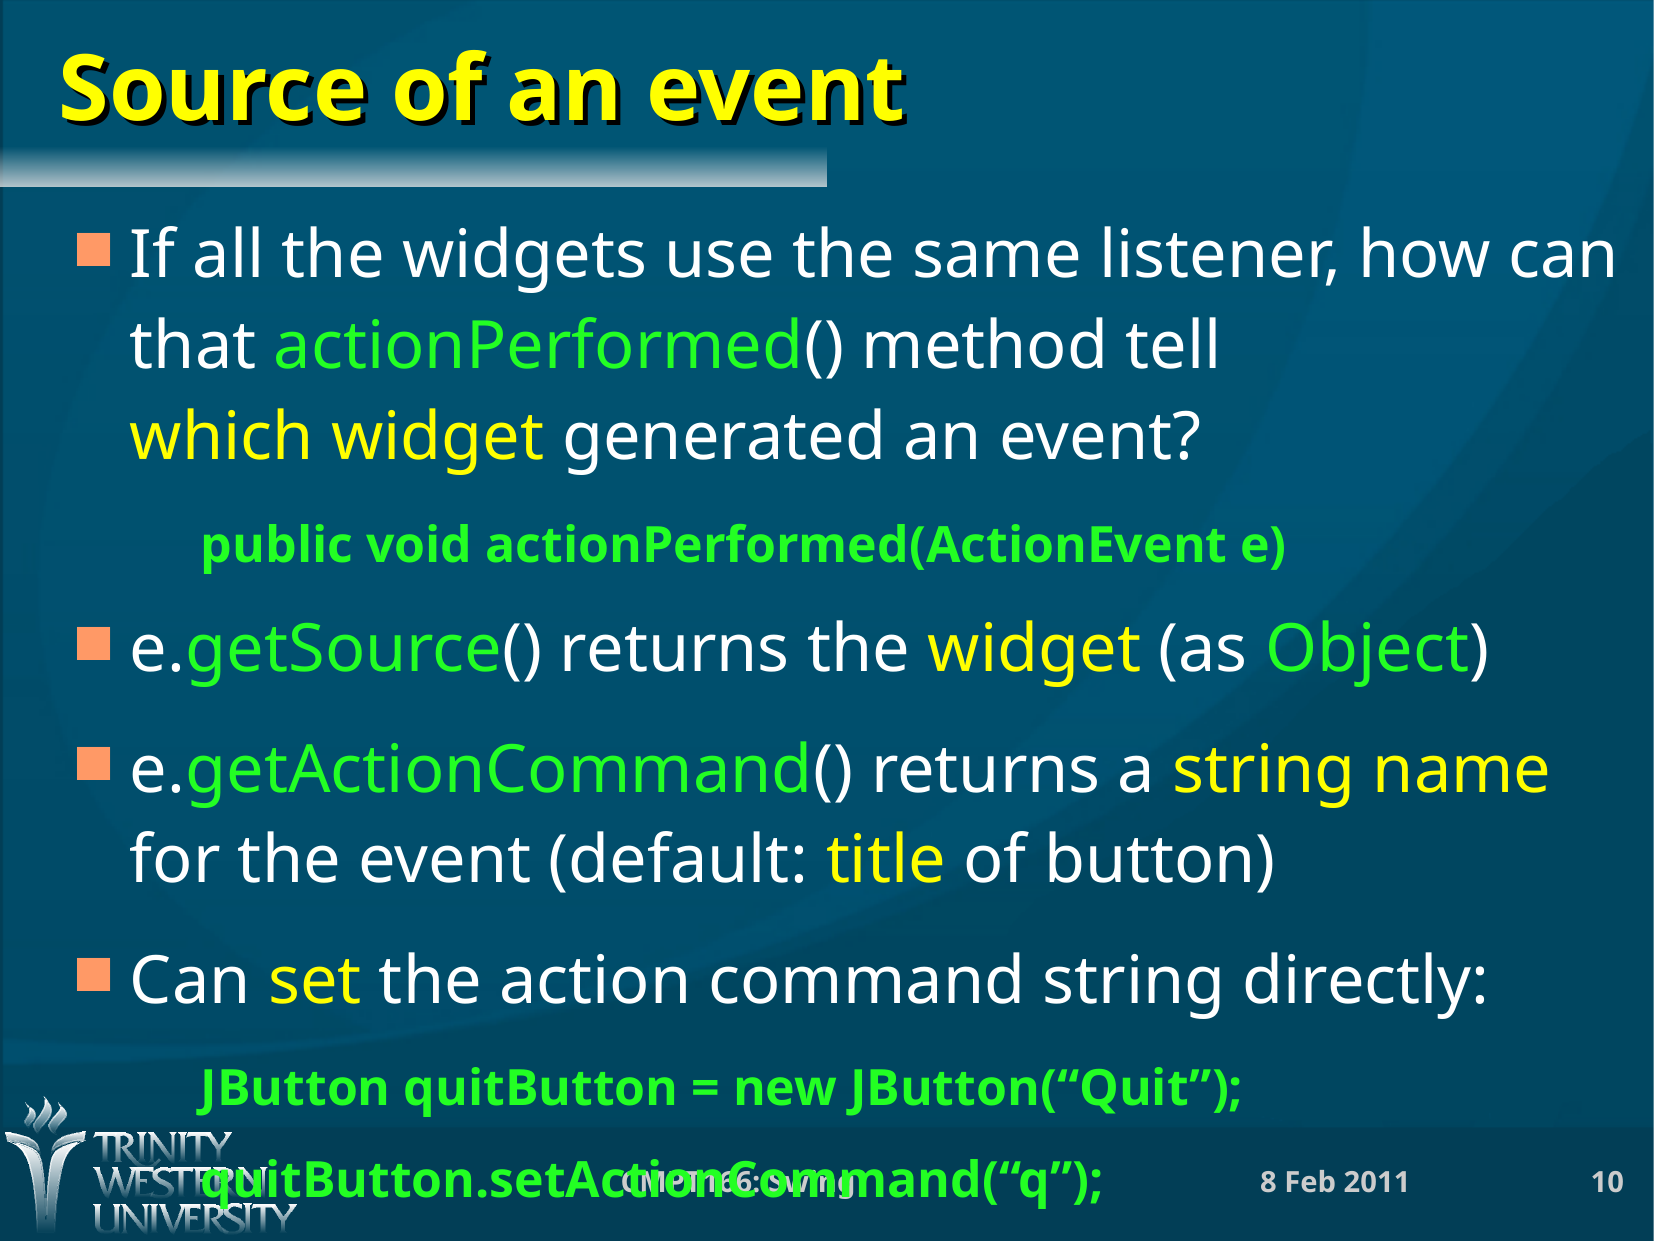

# Source of an event
If all the widgets use the same listener, how can that actionPerformed() method tell
which widget generated an event?
public void actionPerformed(ActionEvent e)
e.getSource() returns the widget (as Object)
e.getActionCommand() returns a string name for the event (default: title of button)
Can set the action command string directly:
JButton quitButton = new JButton(“Quit”);
quitButton.setActionCommand(“q”);
CMPT166: Swing
8 Feb 2011
10